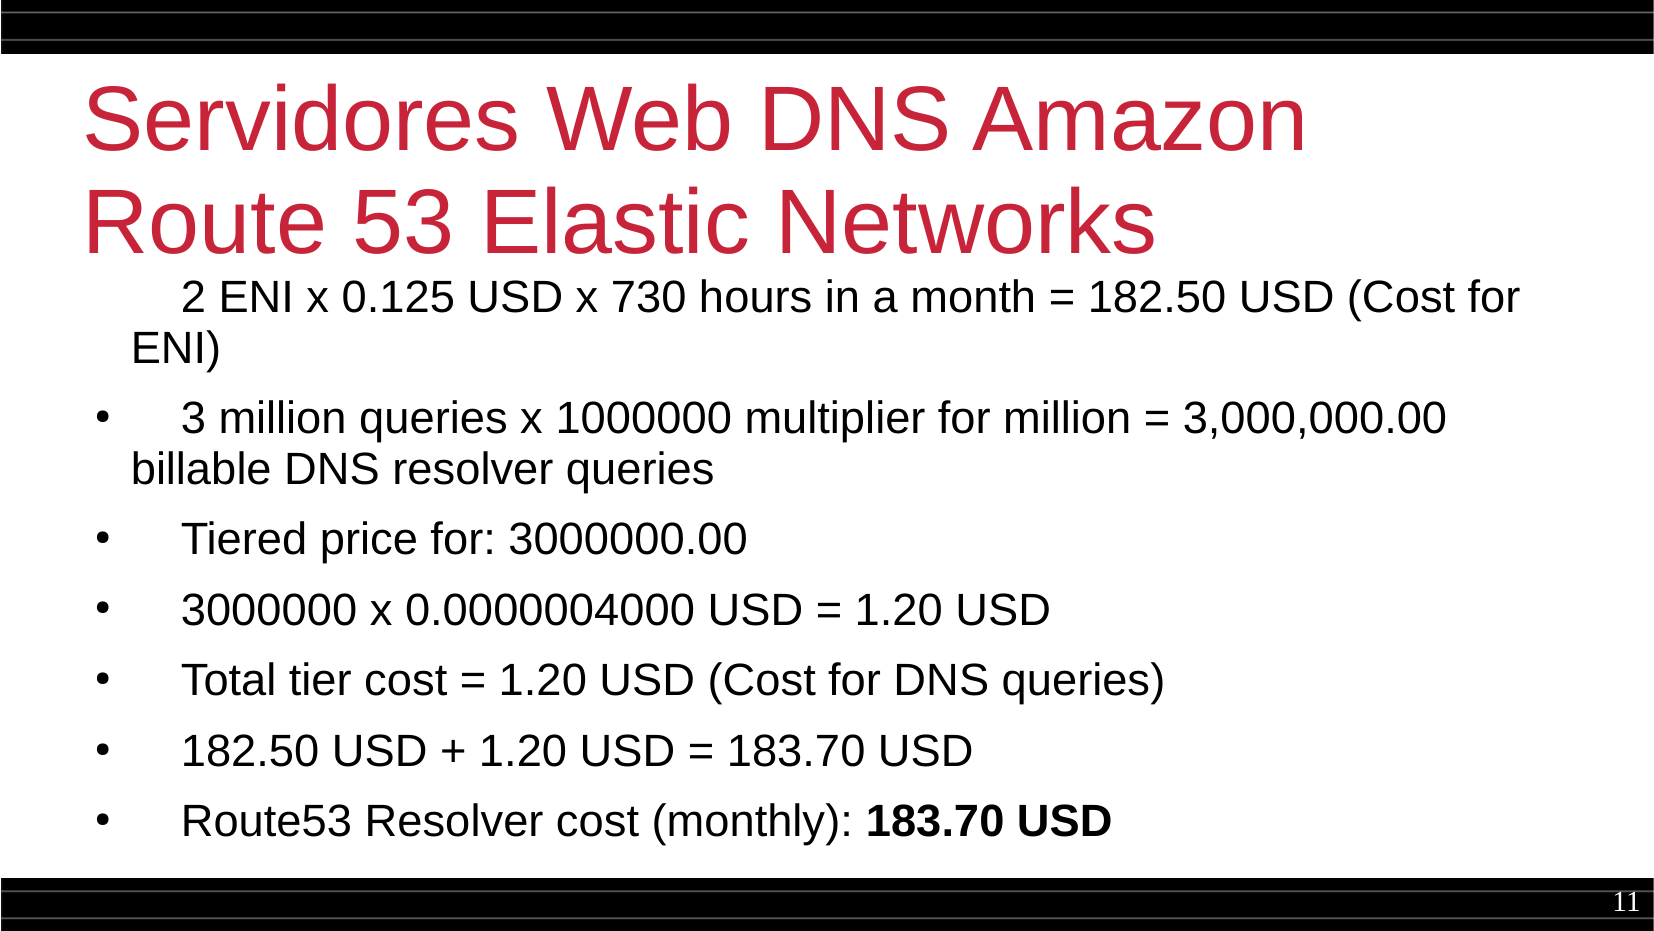

# Servidores Web DNS Amazon Route 53 Elastic Networks
 2 ENI x 0.125 USD x 730 hours in a month = 182.50 USD (Cost for ENI)
 3 million queries x 1000000 multiplier for million = 3,000,000.00 billable DNS resolver queries
 Tiered price for: 3000000.00
 3000000 x 0.0000004000 USD = 1.20 USD
 Total tier cost = 1.20 USD (Cost for DNS queries)
 182.50 USD + 1.20 USD = 183.70 USD
 Route53 Resolver cost (monthly): 183.70 USD